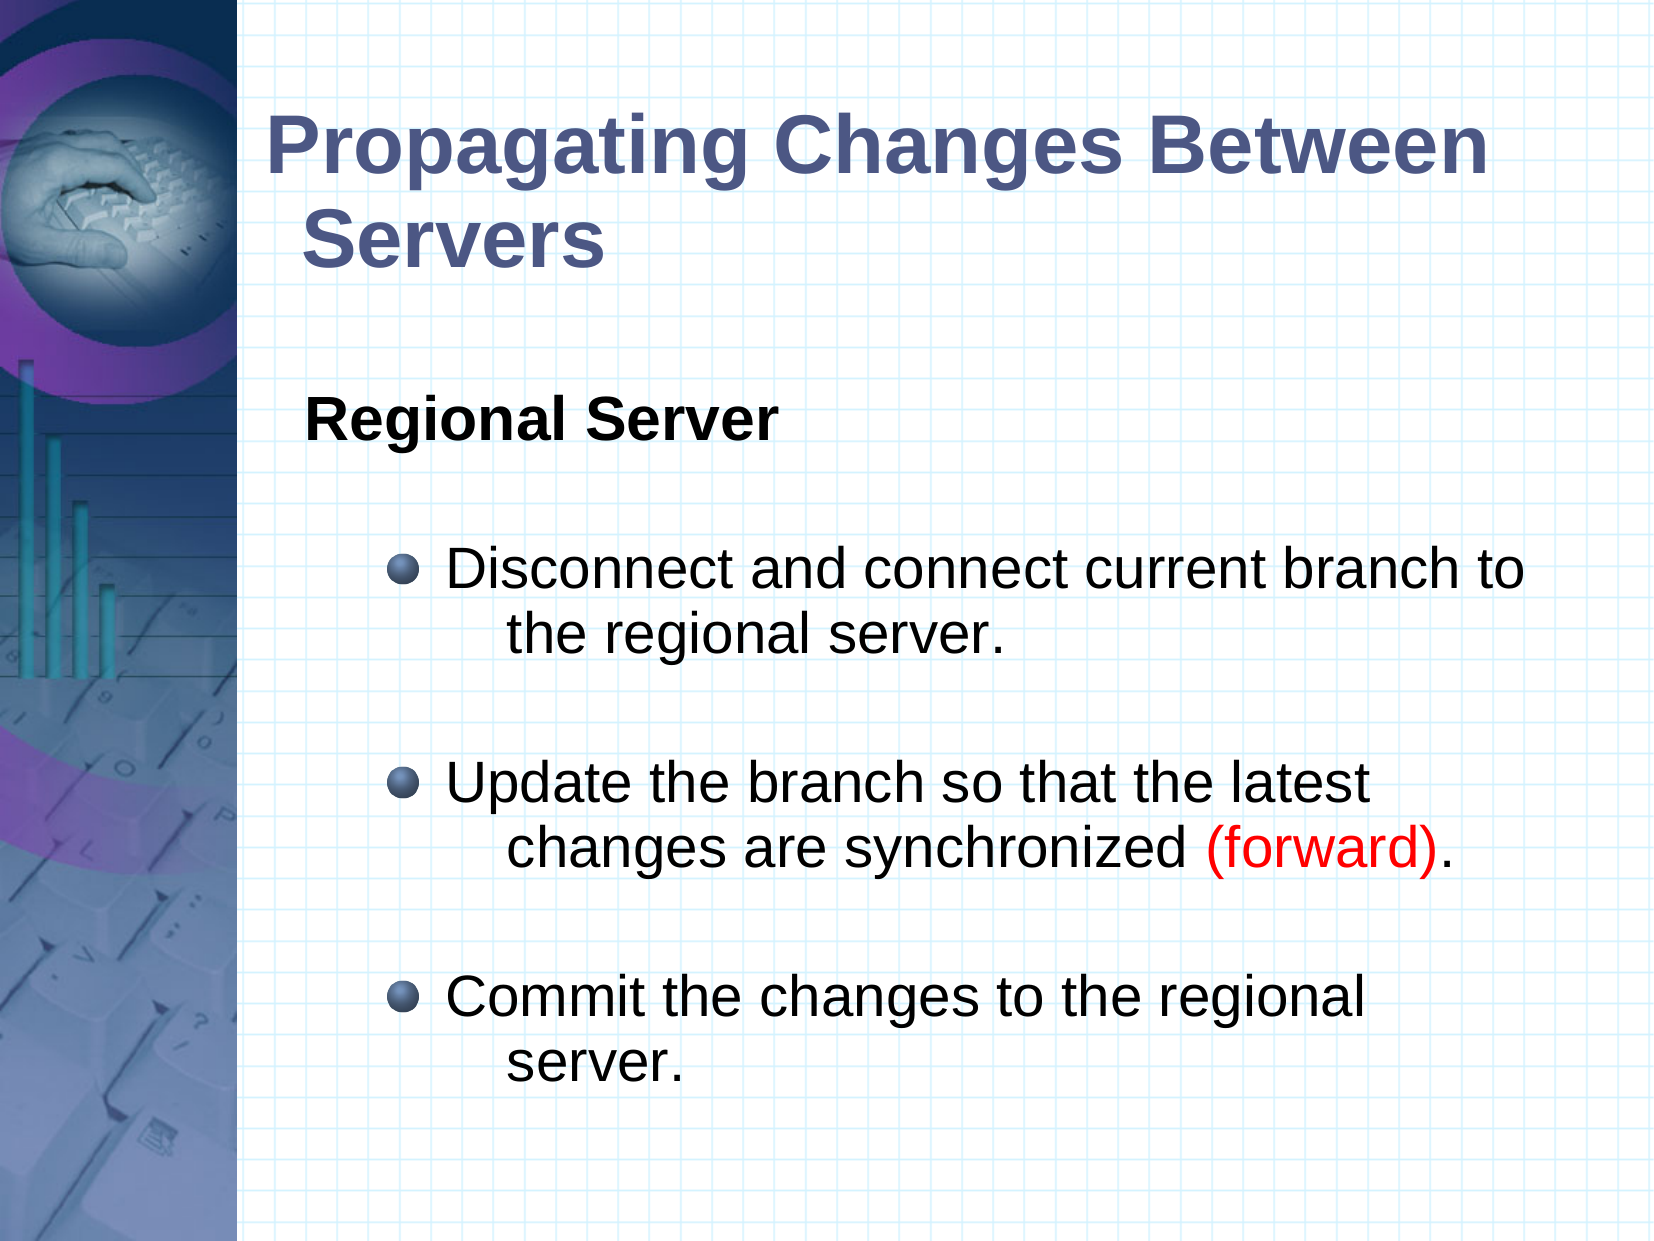

# Propagating Changes Between Servers
Regional Server
Disconnect and connect current branch to the regional server.
Update the branch so that the latest changes are synchronized (forward).
Commit the changes to the regional server.